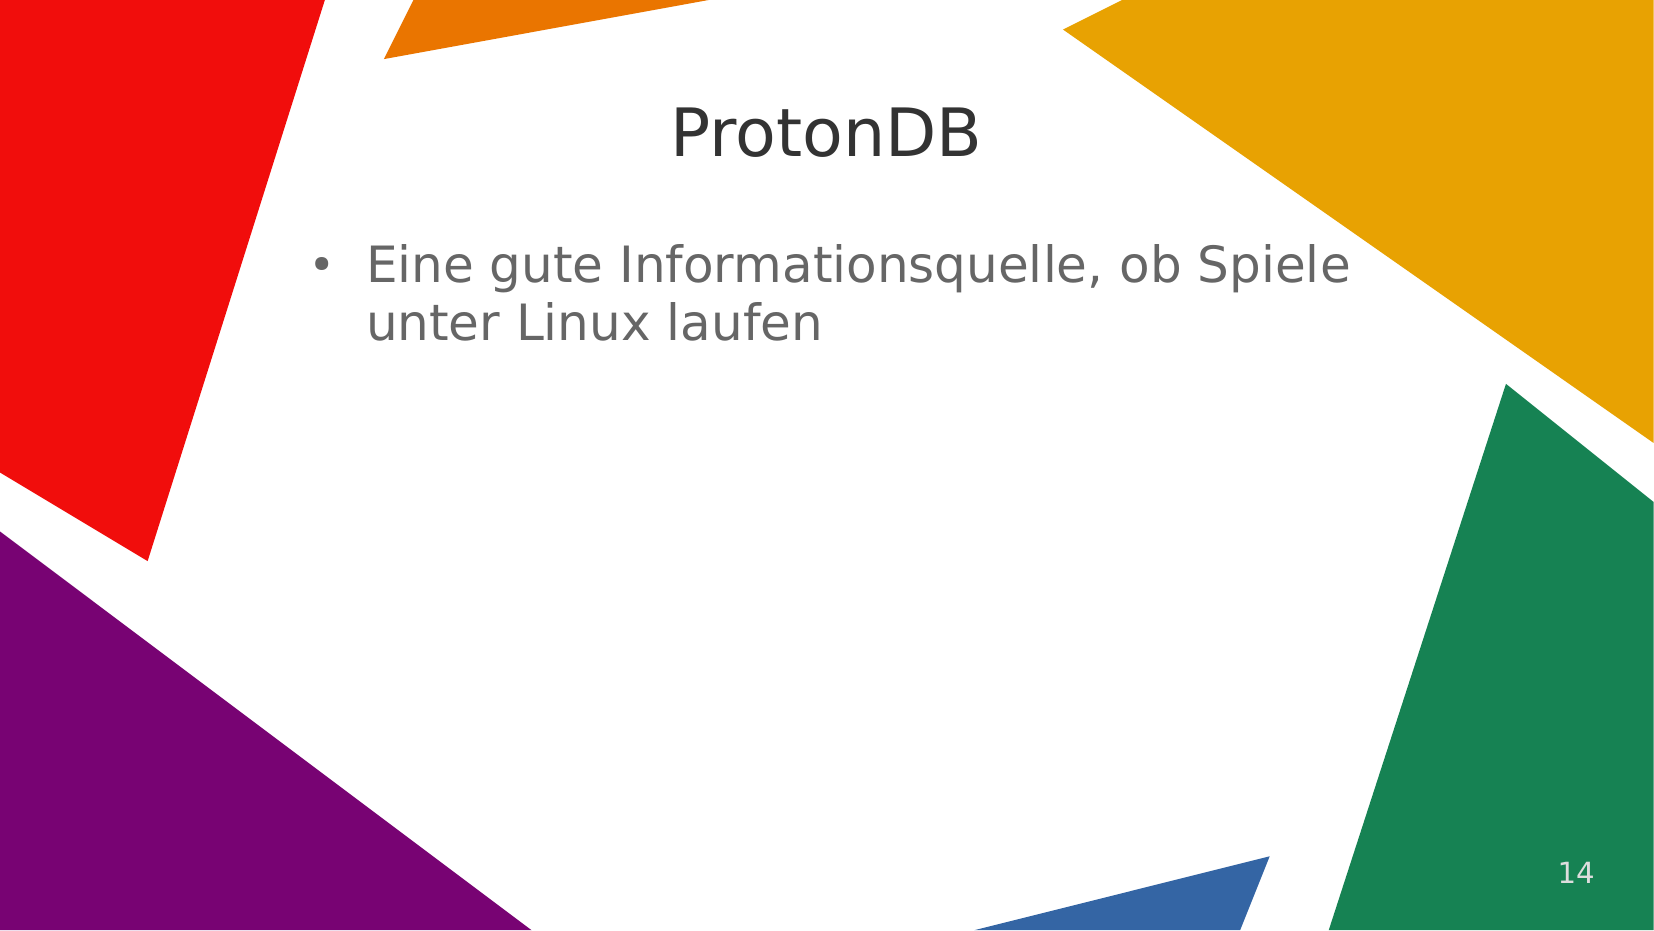

# ProtonDB
Eine gute Informationsquelle, ob Spiele unter Linux laufen
14